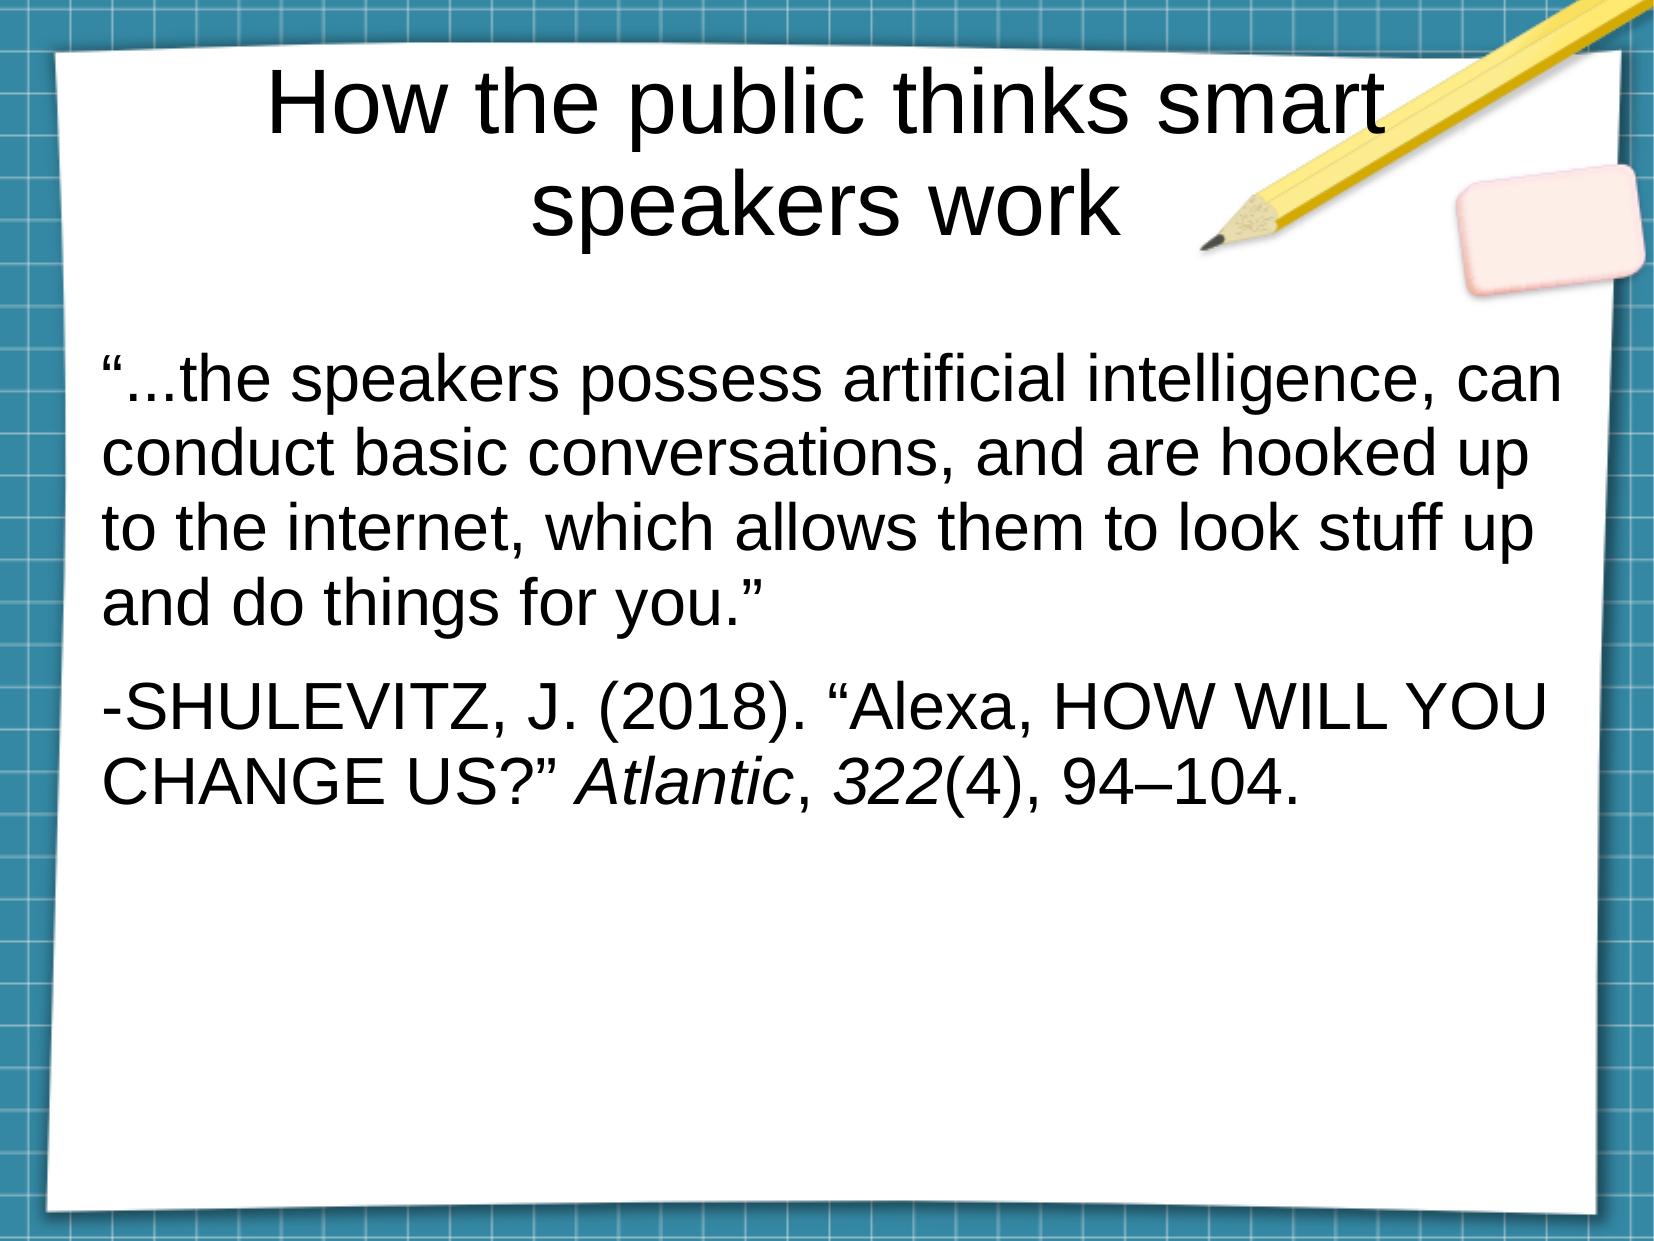

# How the public thinks smart speakers work
“...the speakers possess artificial intelligence, can conduct basic conversations, and are hooked up to the internet, which allows them to look stuff up and do things for you.”
-SHULEVITZ, J. (2018). “Alexa, HOW WILL YOU CHANGE US?” Atlantic, 322(4), 94–104.